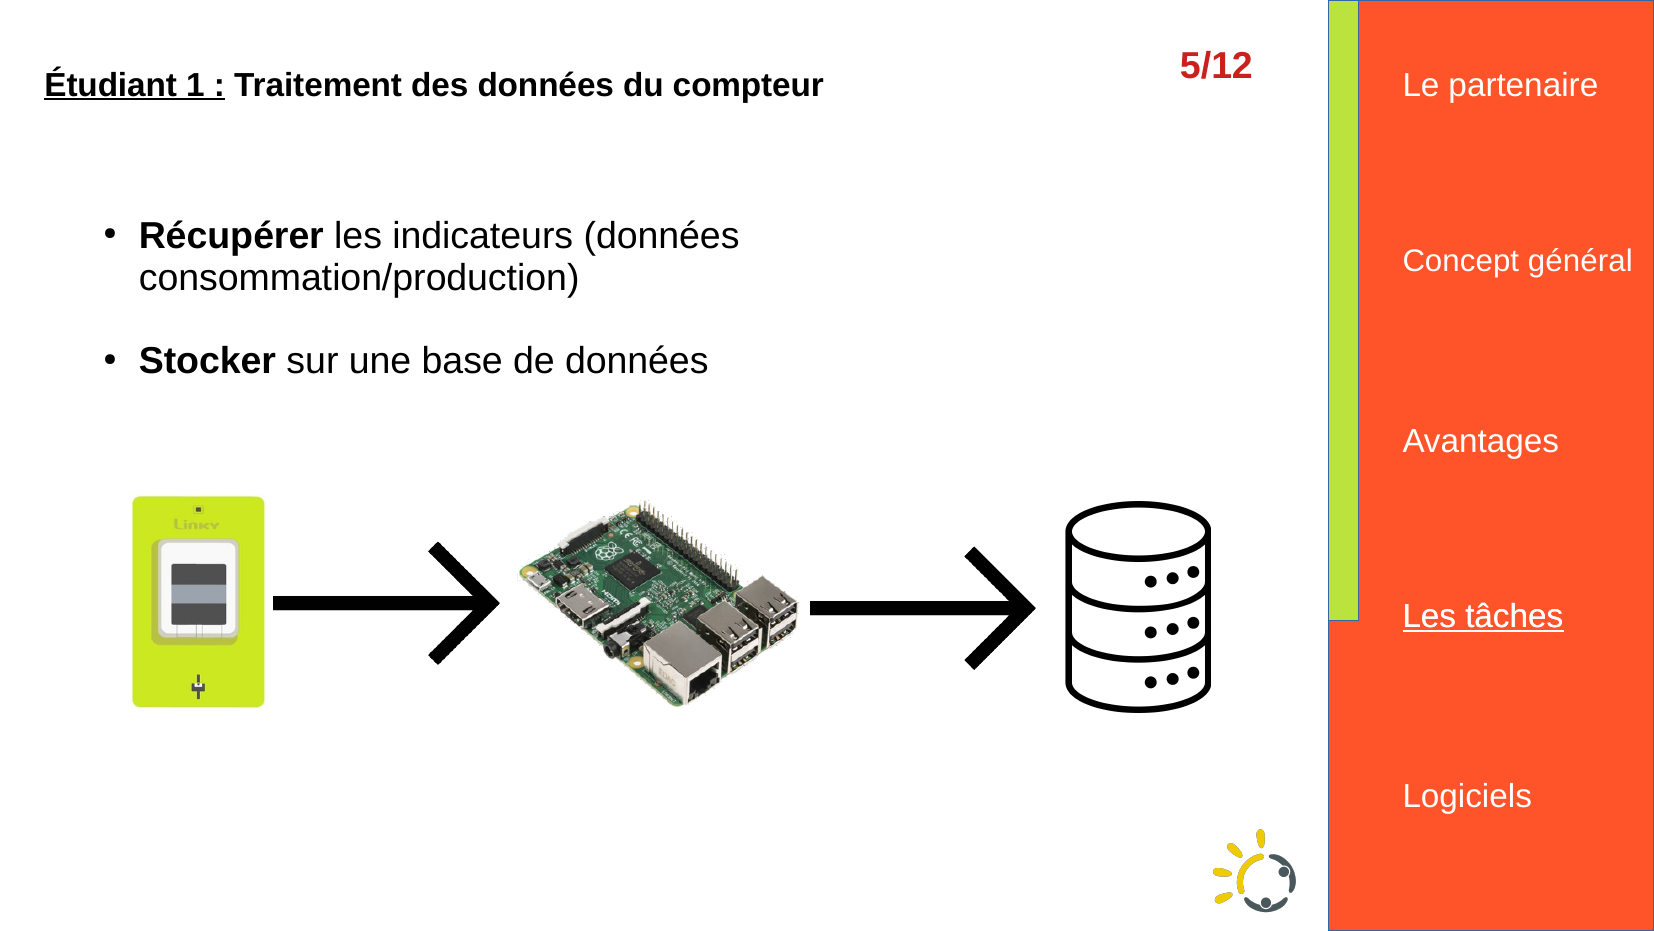

Étudiant 1 : Traitement des données du compteur
Récupérer les indicateurs (données consommation/production)
Stocker sur une base de données
Matériels
Les tâches
Les tâches